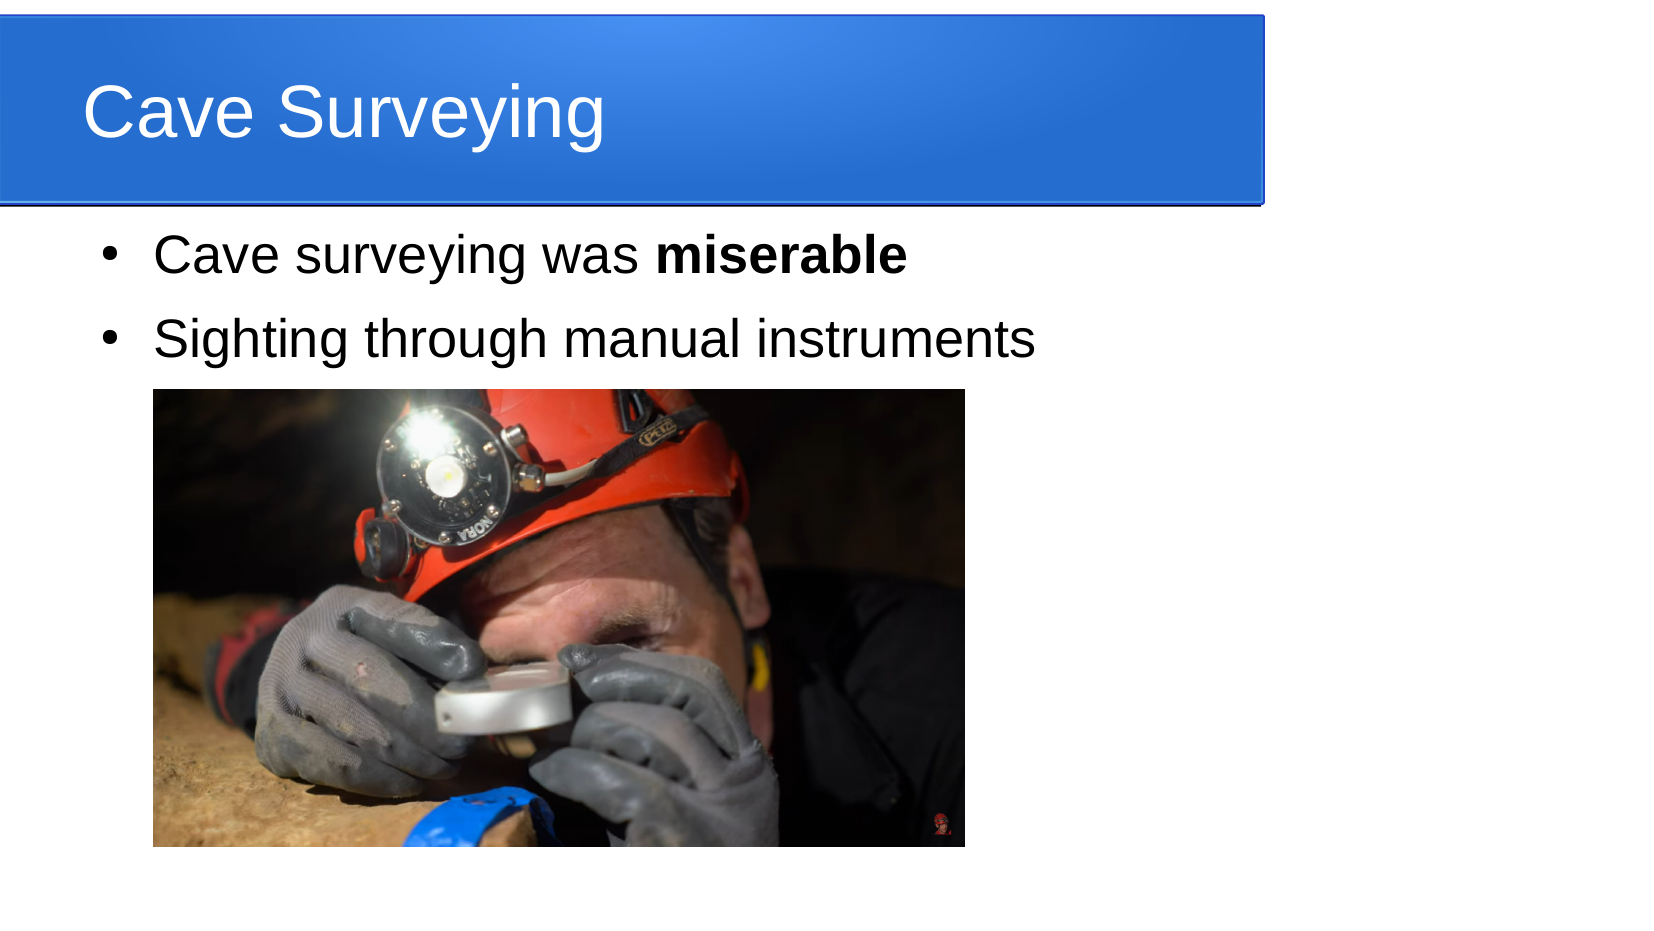

# Cave Surveying
Cave surveying was miserable
Sighting through manual instruments